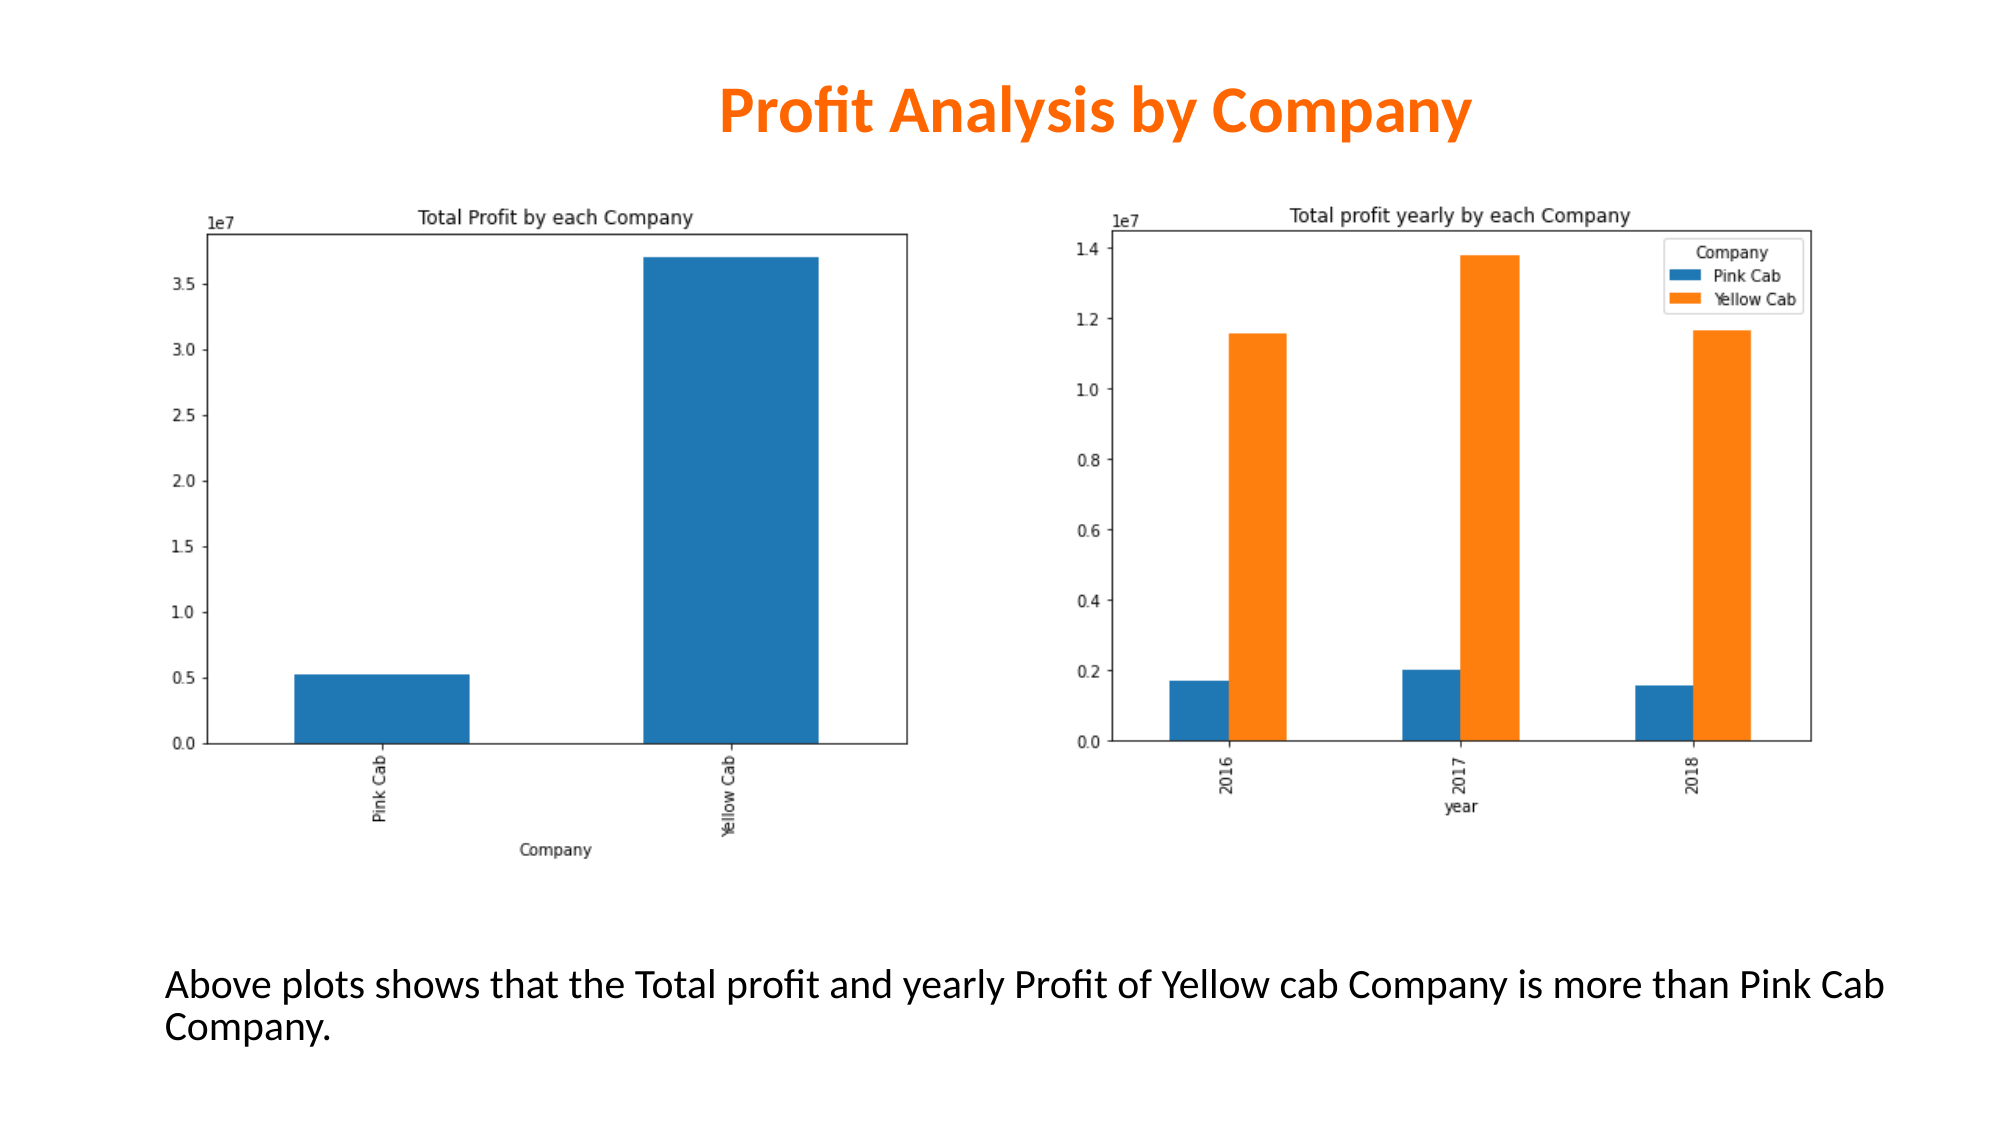

Profit Analysis by Company
Above plots shows that the Total profit and yearly Profit of Yellow cab Company is more than Pink Cab
Company.